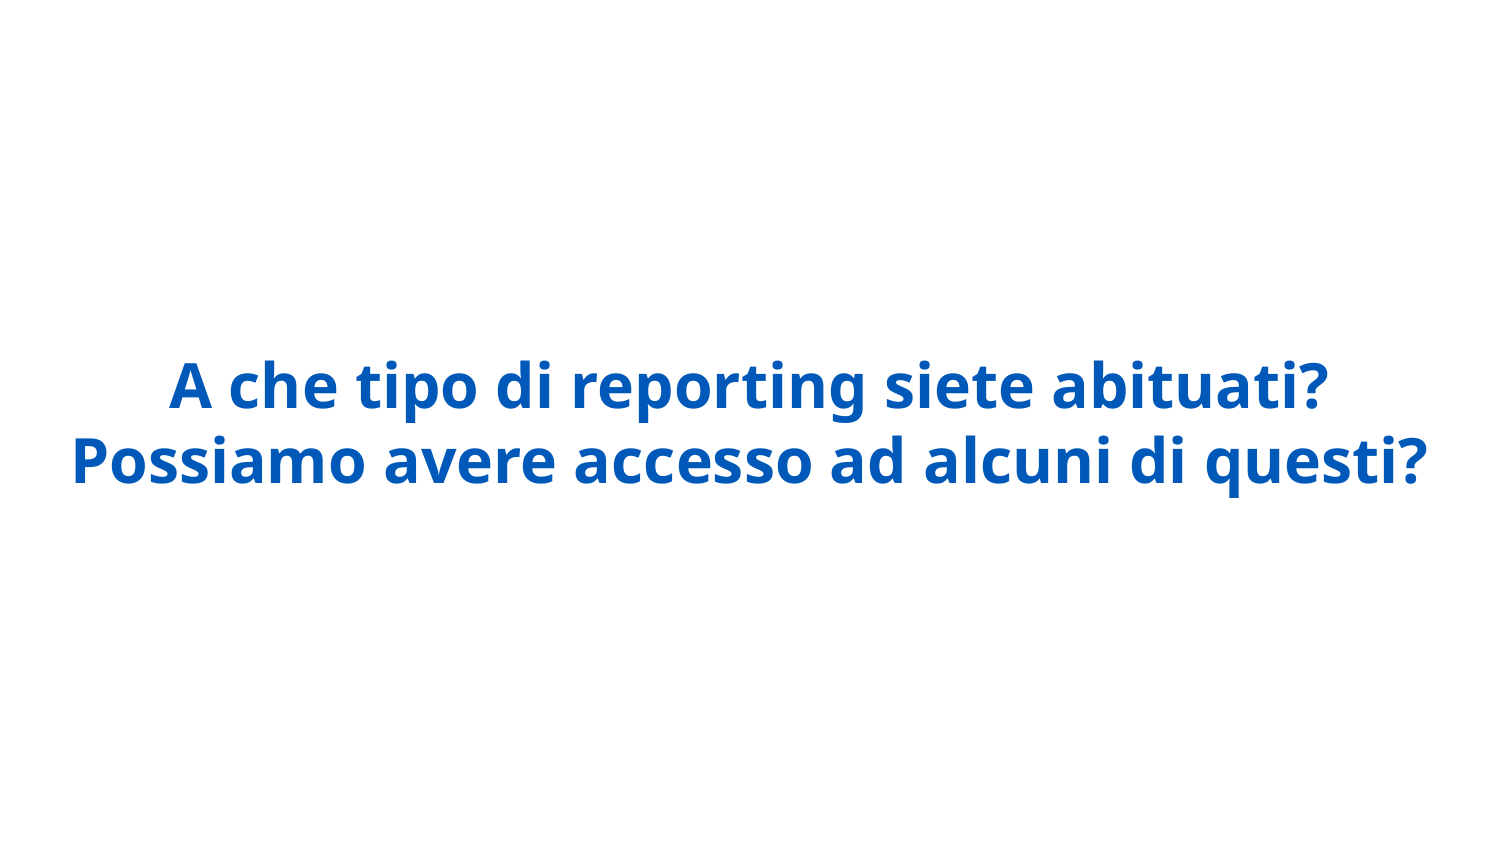

# A che tipo di reporting siete abituati? Possiamo avere accesso ad alcuni di questi?